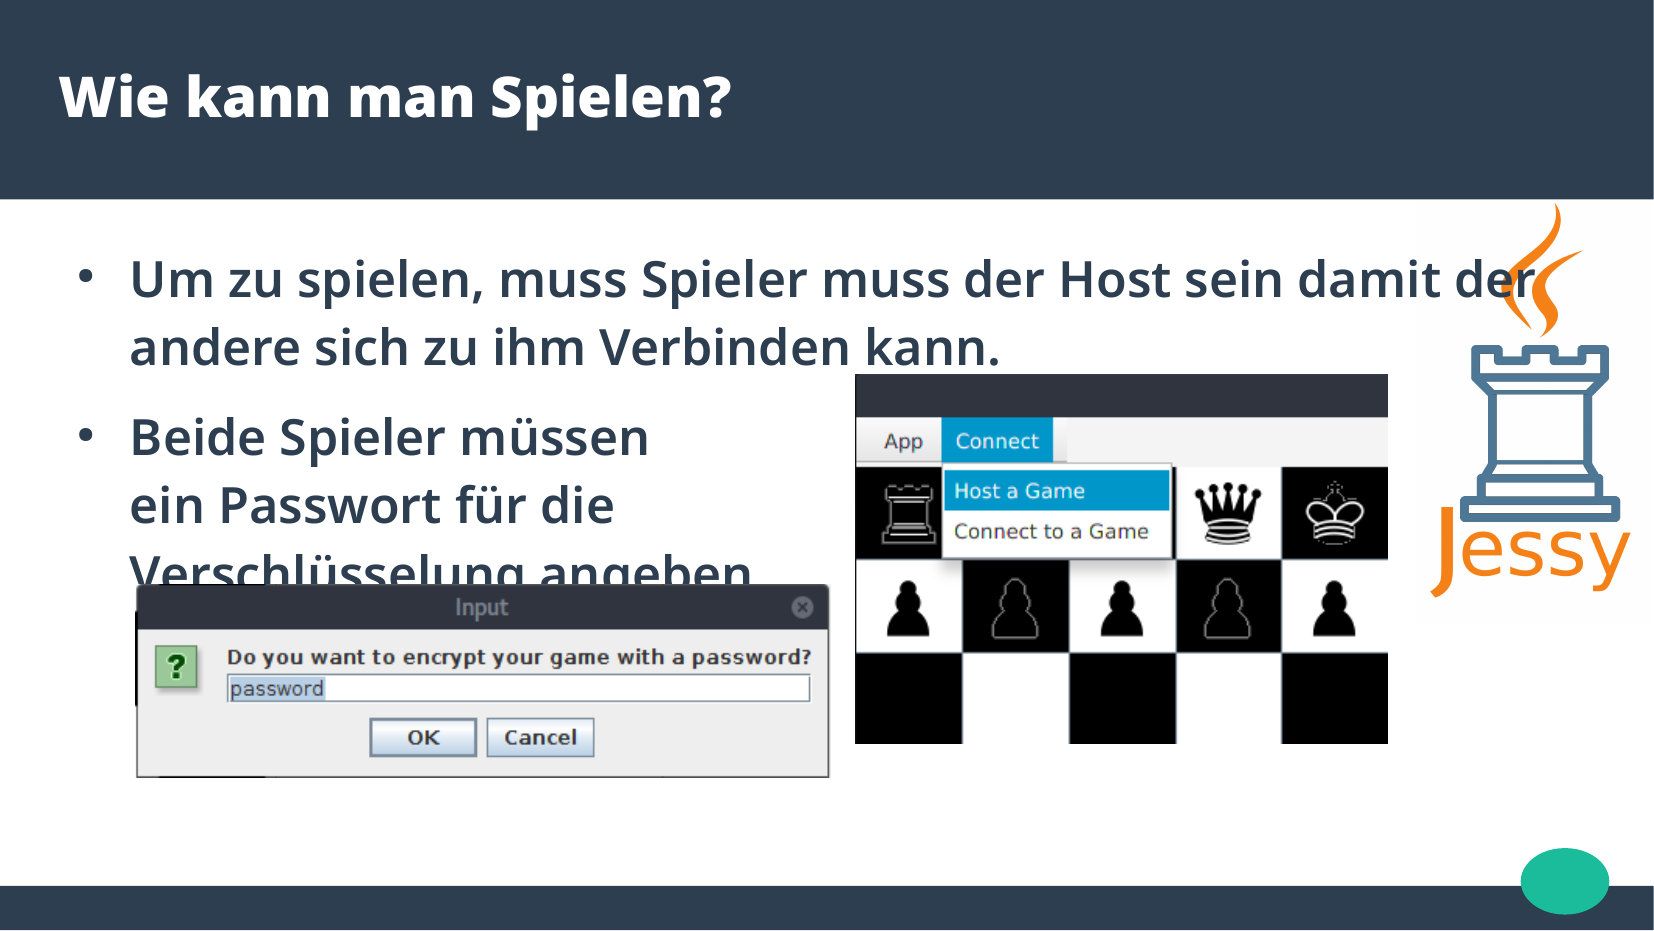

# Wie kann man Spielen?
Um zu spielen, muss Spieler muss der Host sein damit der andere sich zu ihm Verbinden kann.
Beide Spieler müssen
ein Passwort für die
Verschlüsselung angeben.